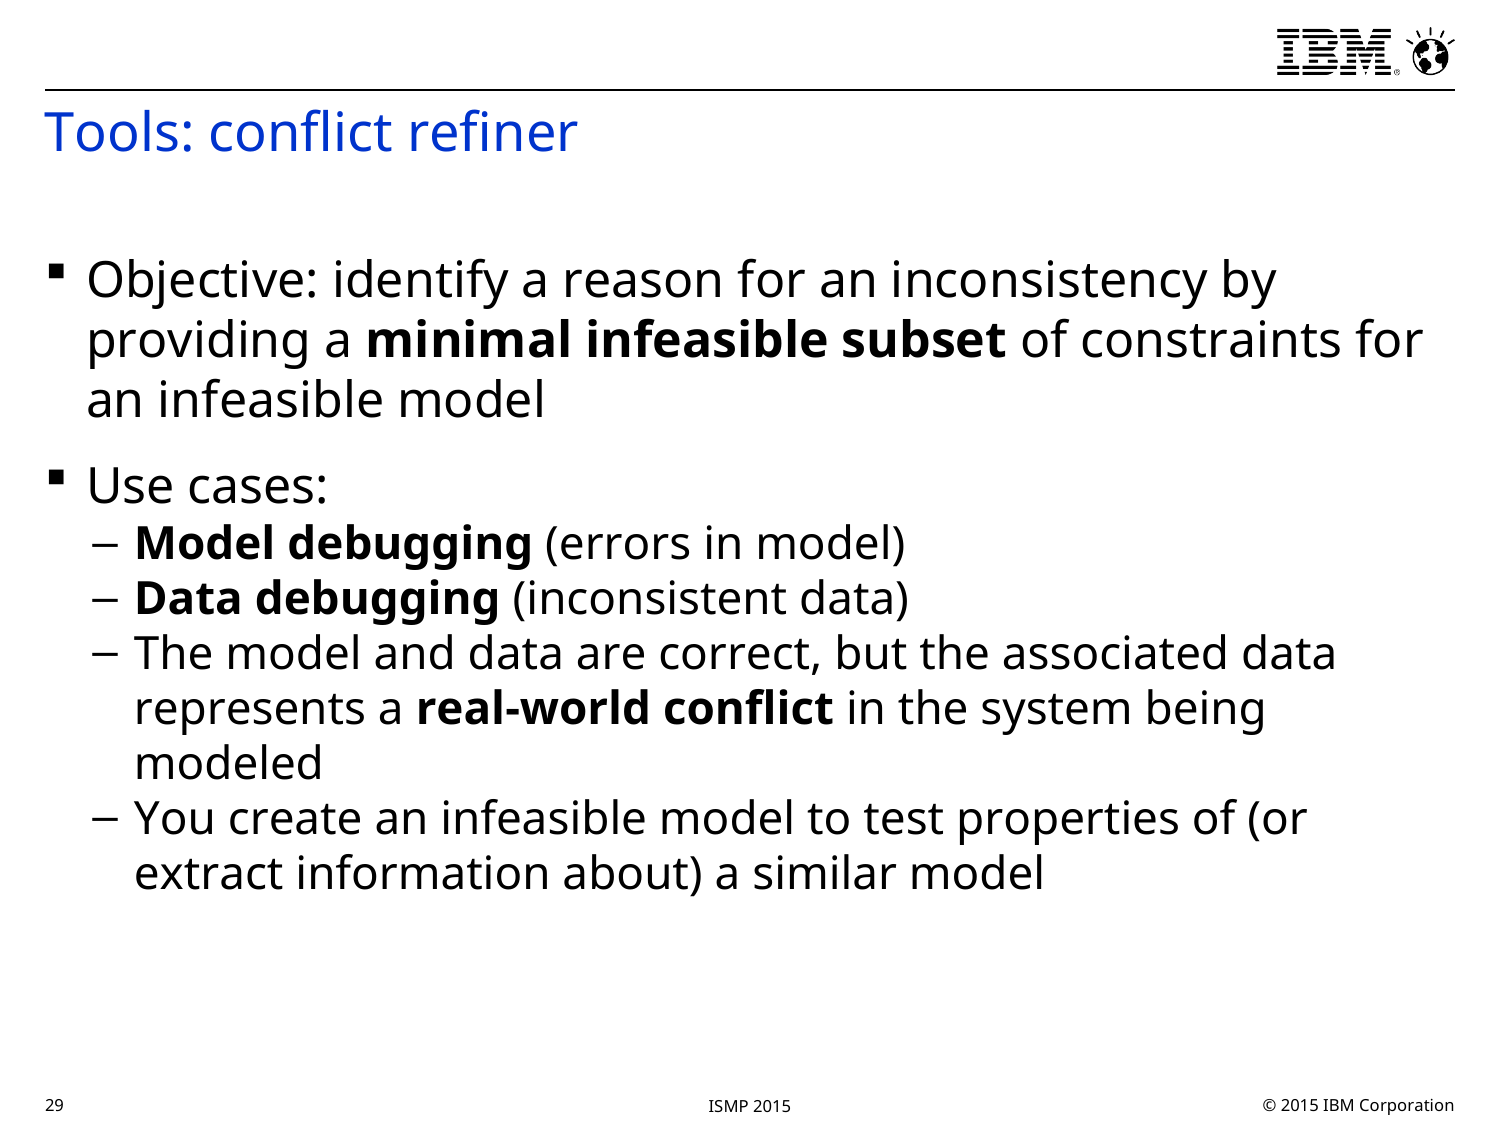

# Tools: conflict refiner
Objective: identify a reason for an inconsistency by providing a minimal infeasible subset of constraints for an infeasible model
Use cases:
Model debugging (errors in model)
Data debugging (inconsistent data)
The model and data are correct, but the associated data represents a real-world conflict in the system being modeled
You create an infeasible model to test properties of (or extract information about) a similar model
29